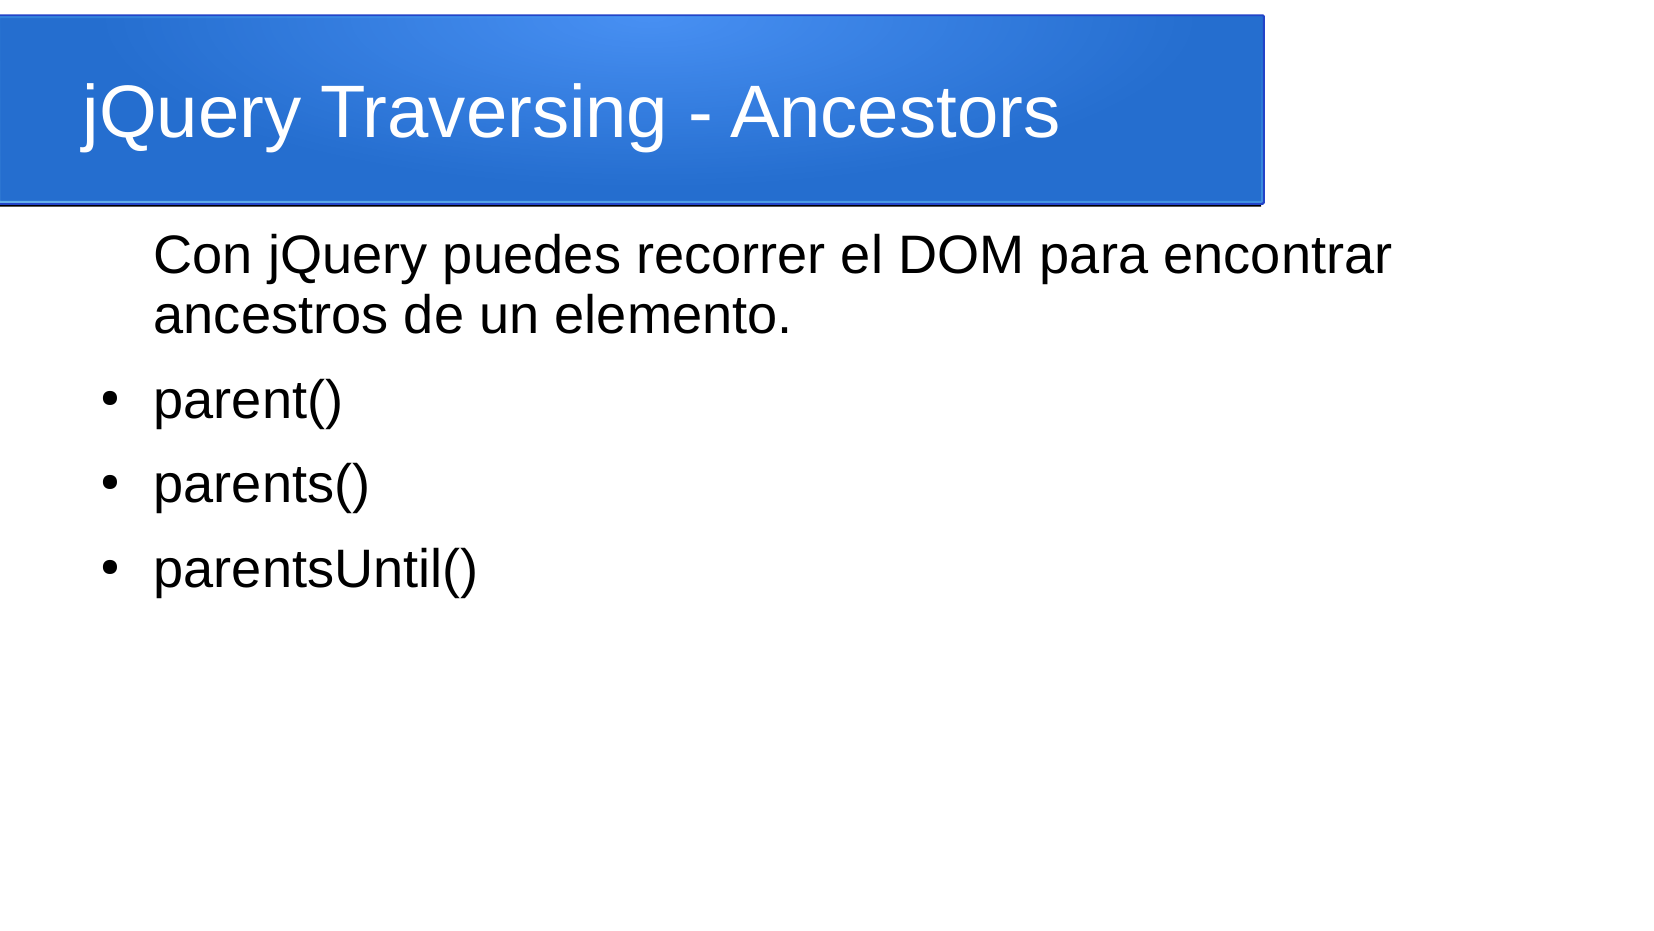

# jQuery Traversing - Ancestors
Con jQuery puedes recorrer el DOM para encontrar ancestros de un elemento.
parent()
parents()
parentsUntil()